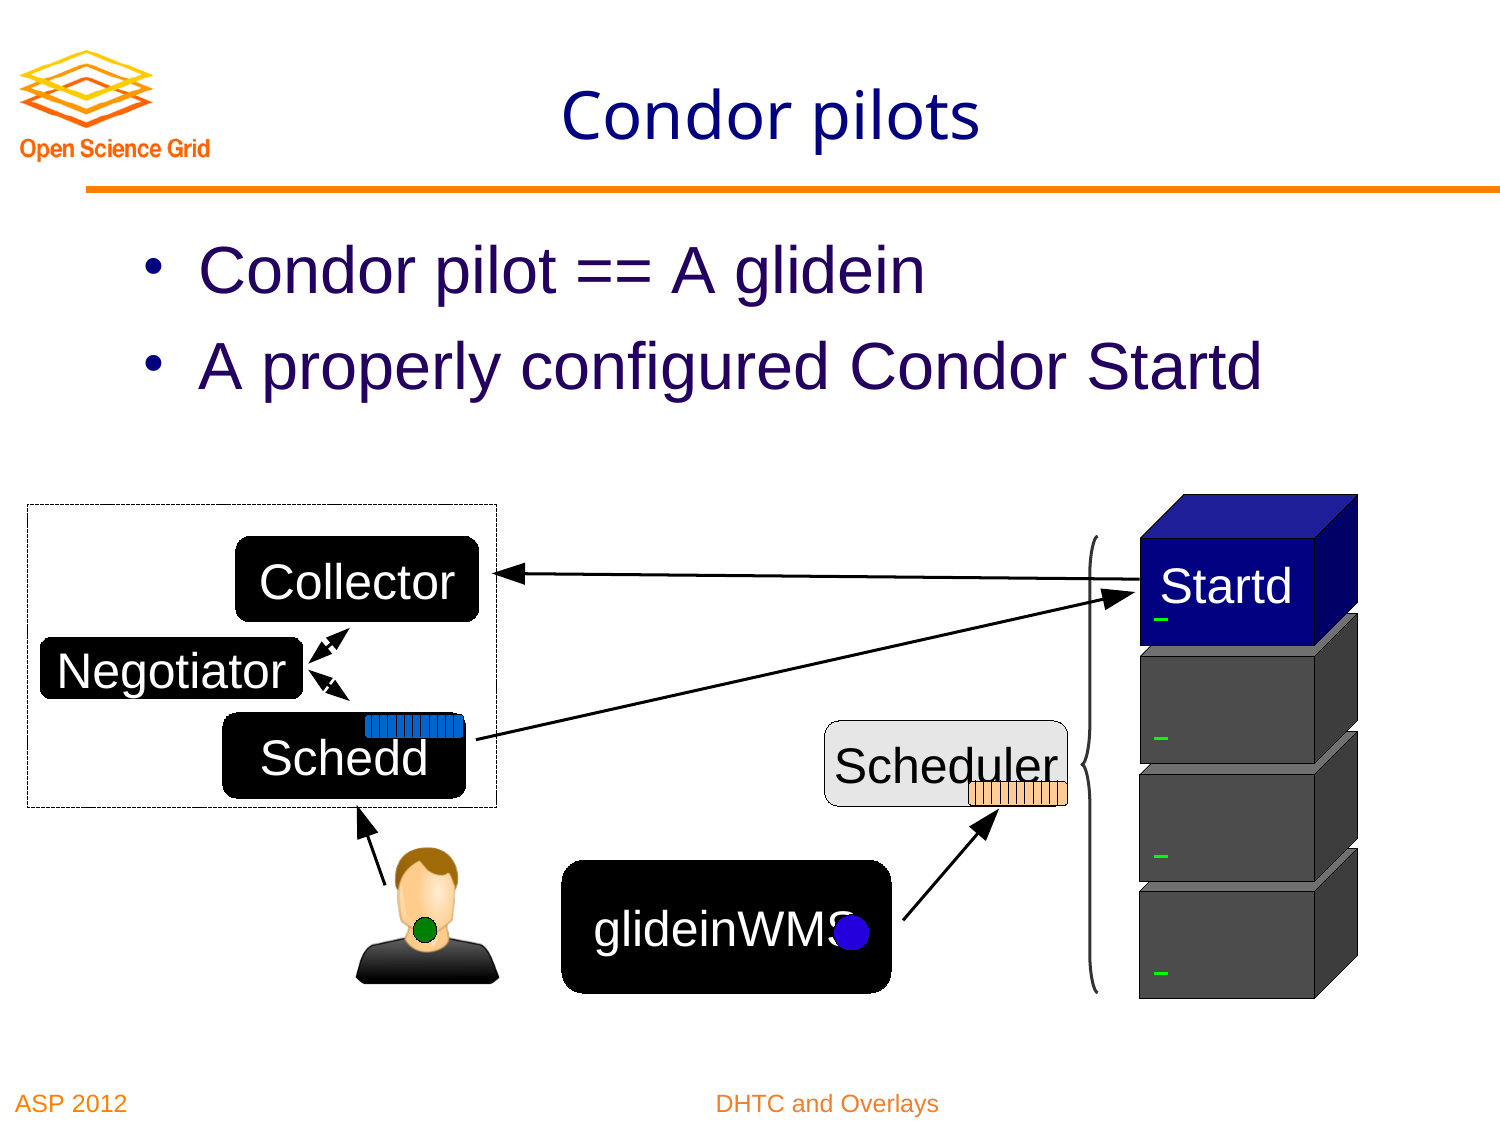

# Condor pilots
Condor pilot == A glidein
A properly configured Condor Startd
Collector
Startd
Negotiator
Schedd
Scheduler
glideinWMS